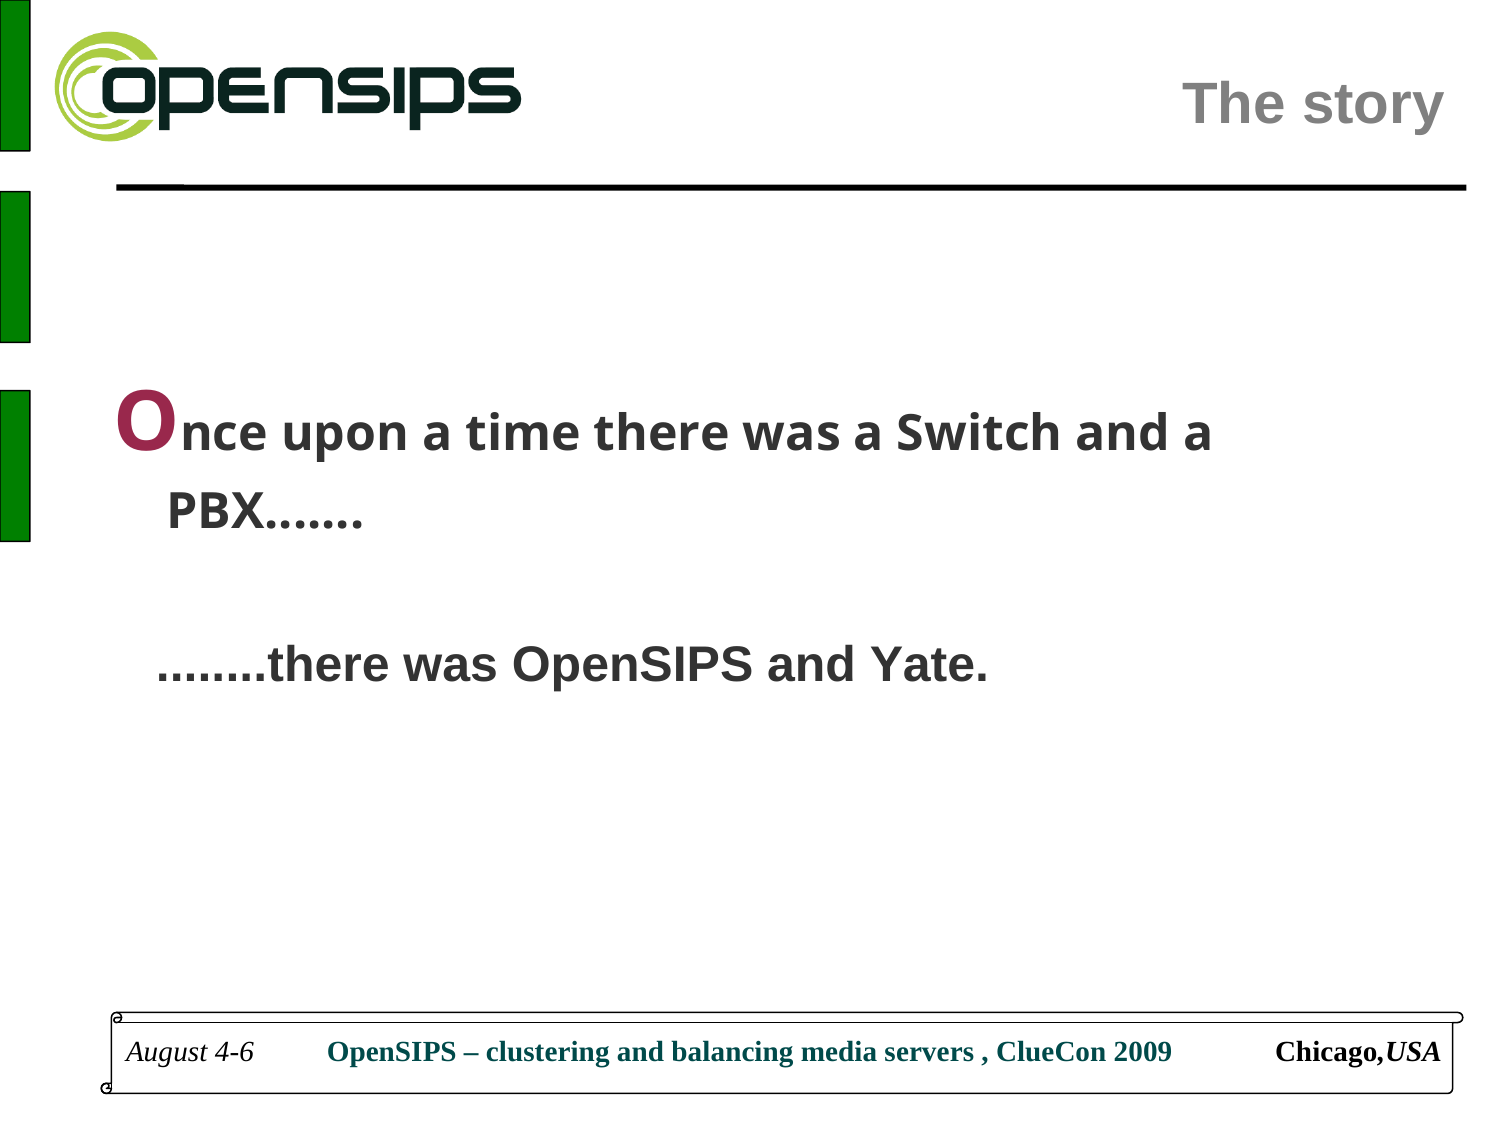

# The story
Once upon a time there was a Switch and a PBX.......
 ........there was OpenSIPS and Yate.